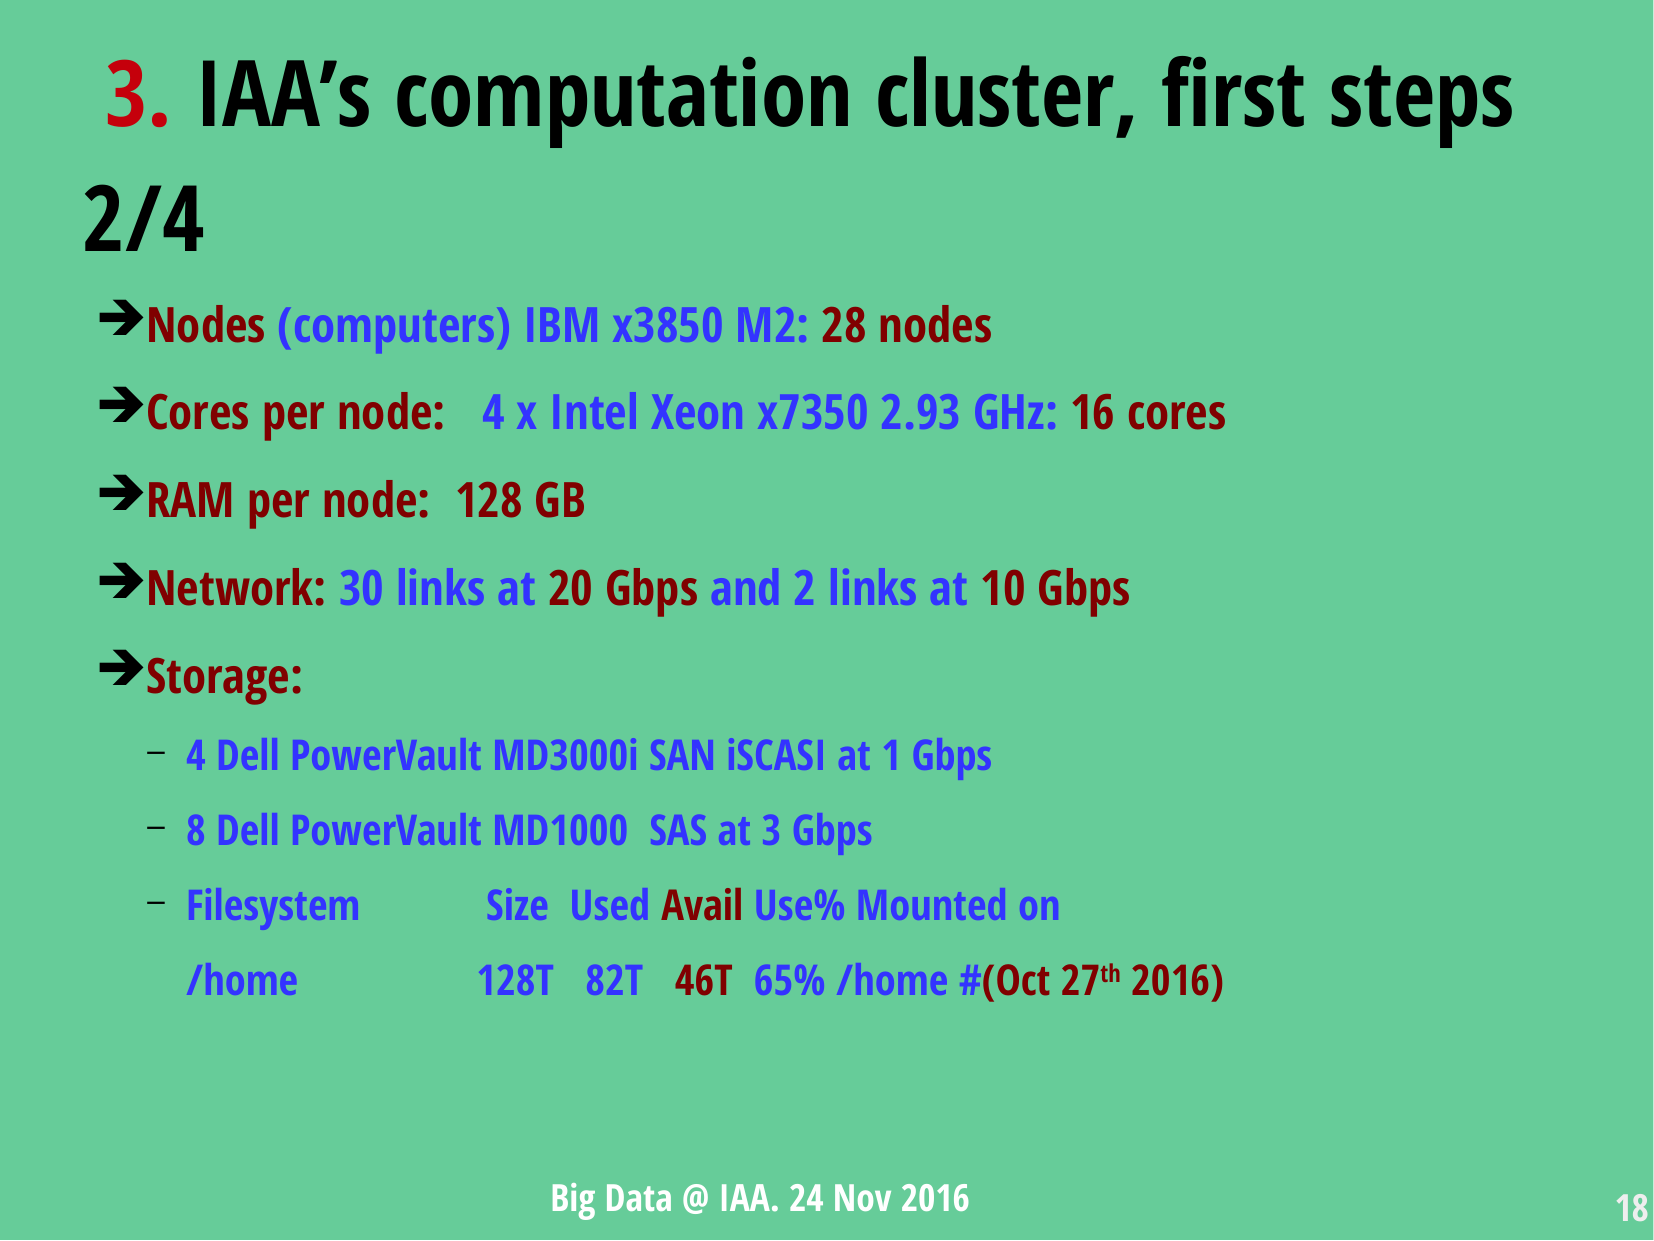

# 3. IAA’s computation cluster, first steps 2/4
 Nodes (computers) IBM x3850 M2: 28 nodes
 Cores per node: 4 x Intel Xeon x7350 2.93 GHz: 16 cores
 RAM per node: 128 GB
 Network: 30 links at 20 Gbps and 2 links at 10 Gbps
 Storage:
4 Dell PowerVault MD3000i SAN iSCASI at 1 Gbps
8 Dell PowerVault MD1000 SAS at 3 Gbps
Filesystem Size Used Avail Use% Mounted on
/home 128T 82T 46T 65% /home #(Oct 27th 2016)
Big Data @ IAA. 24 Nov 2016
18